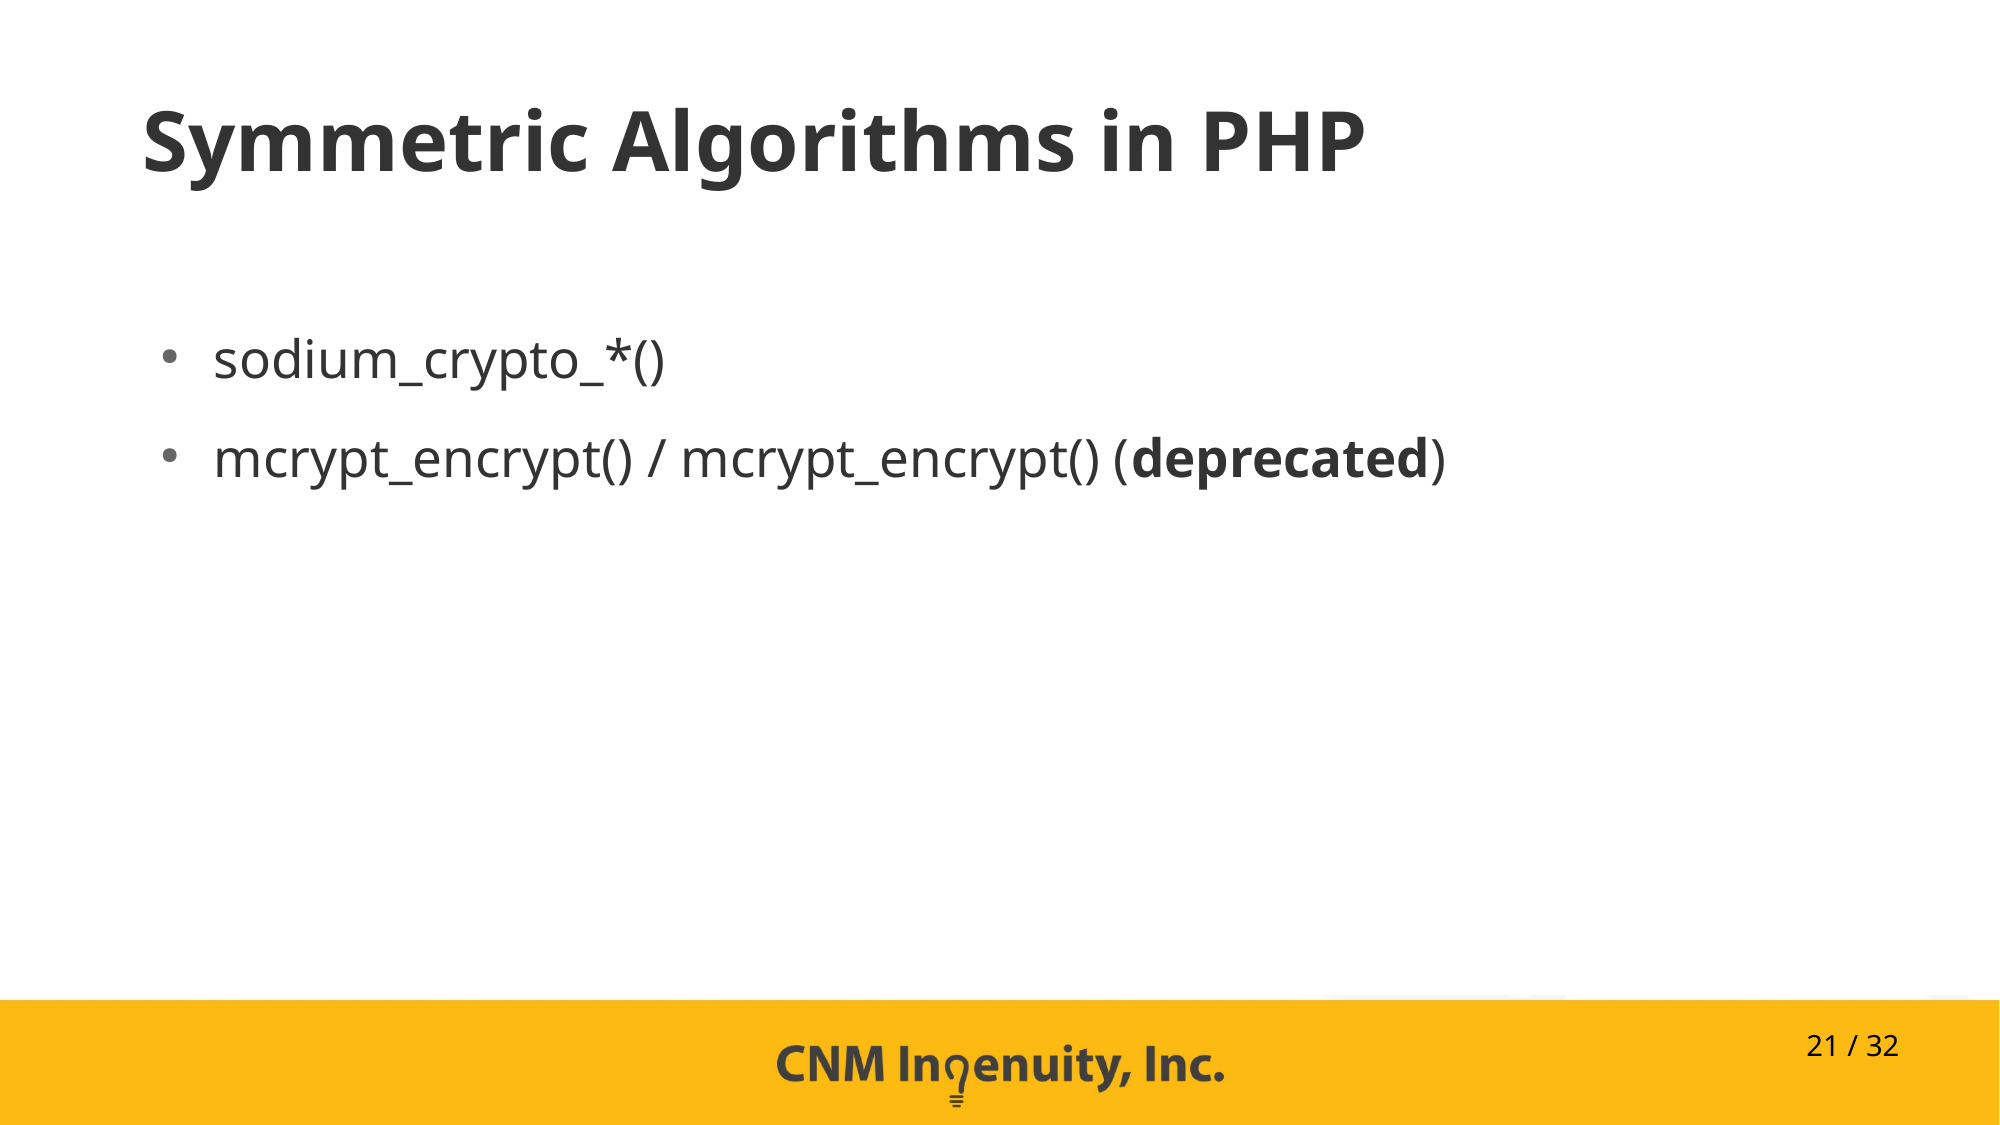

# Symmetric Algorithms in PHP
sodium_crypto_*()
mcrypt_encrypt() / mcrypt_encrypt() (deprecated)
21